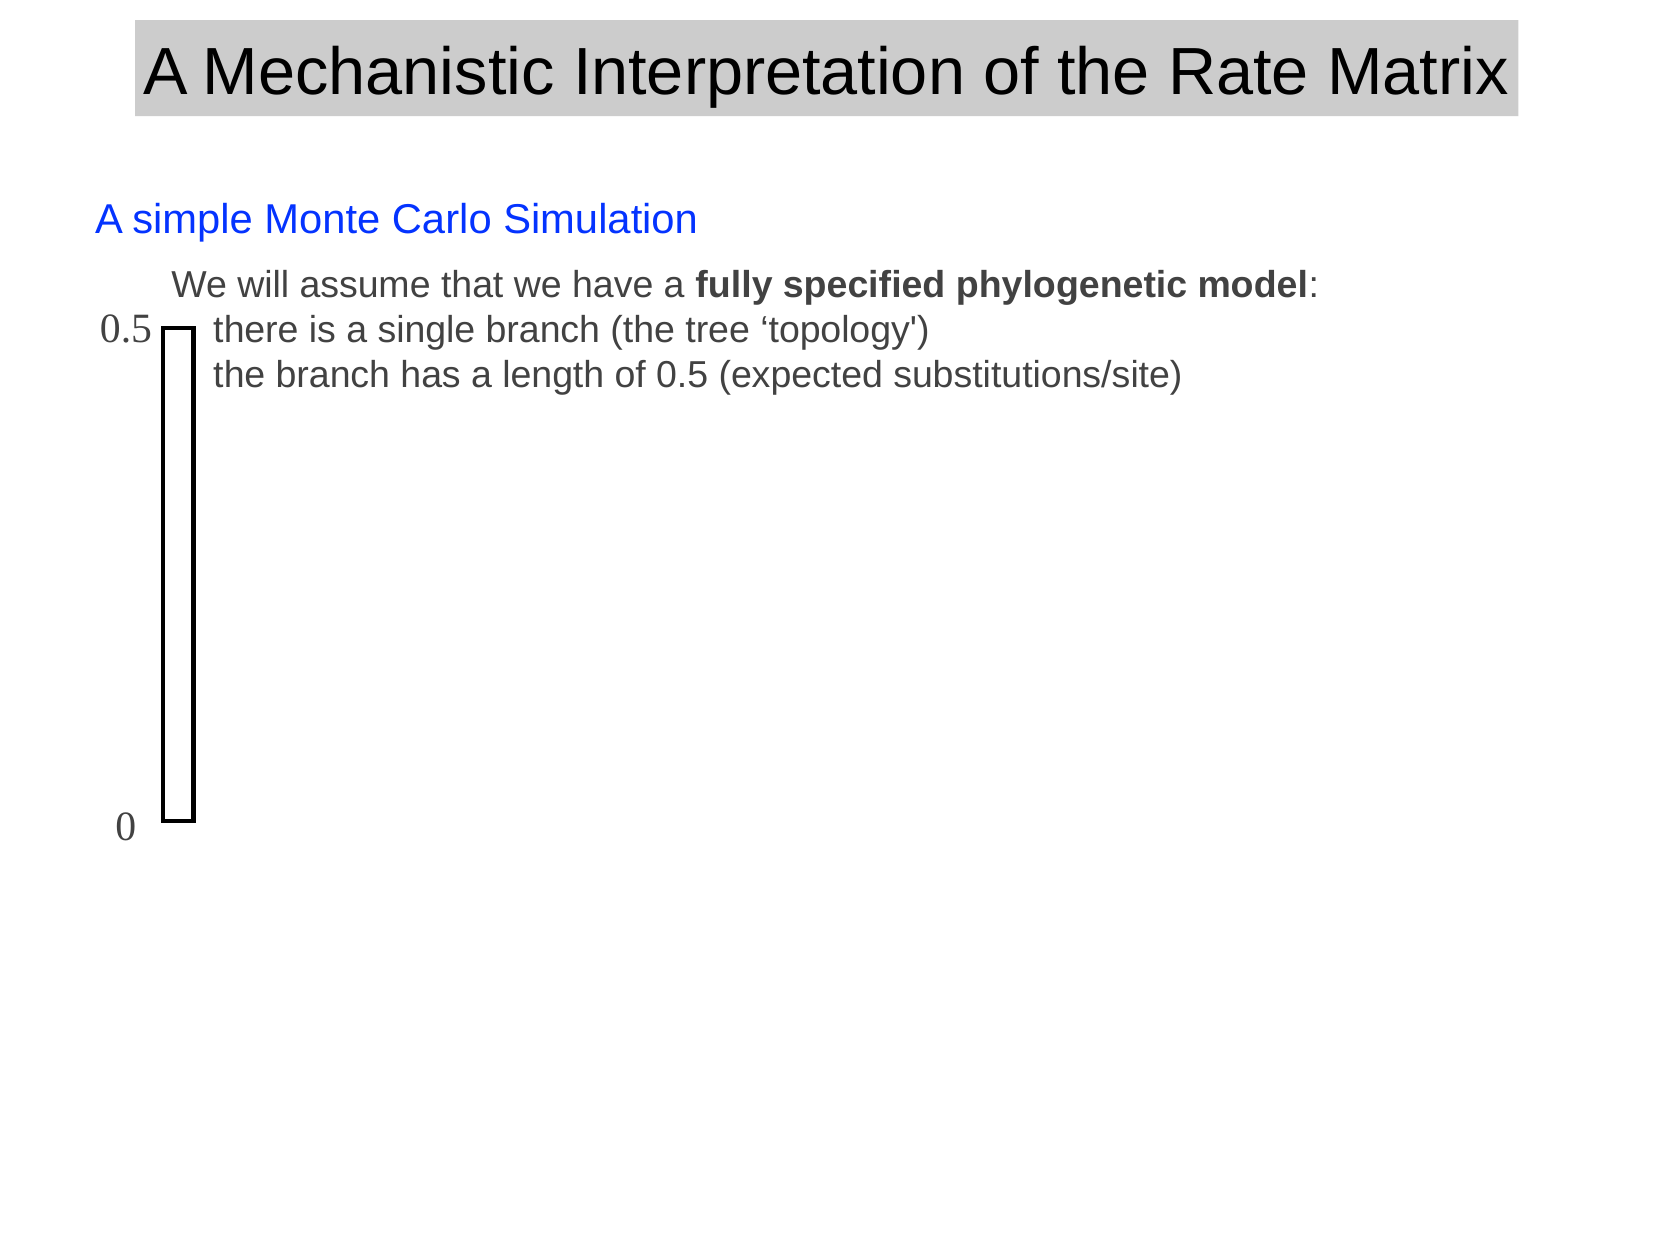

A Mechanistic Interpretation of the Rate Matrix
A simple Monte Carlo Simulation
We will assume that we have a fully specified phylogenetic model:
 there is a single branch (the tree ‘topology')
 the branch has a length of 0.5 (expected substitutions/site)
0.5
0